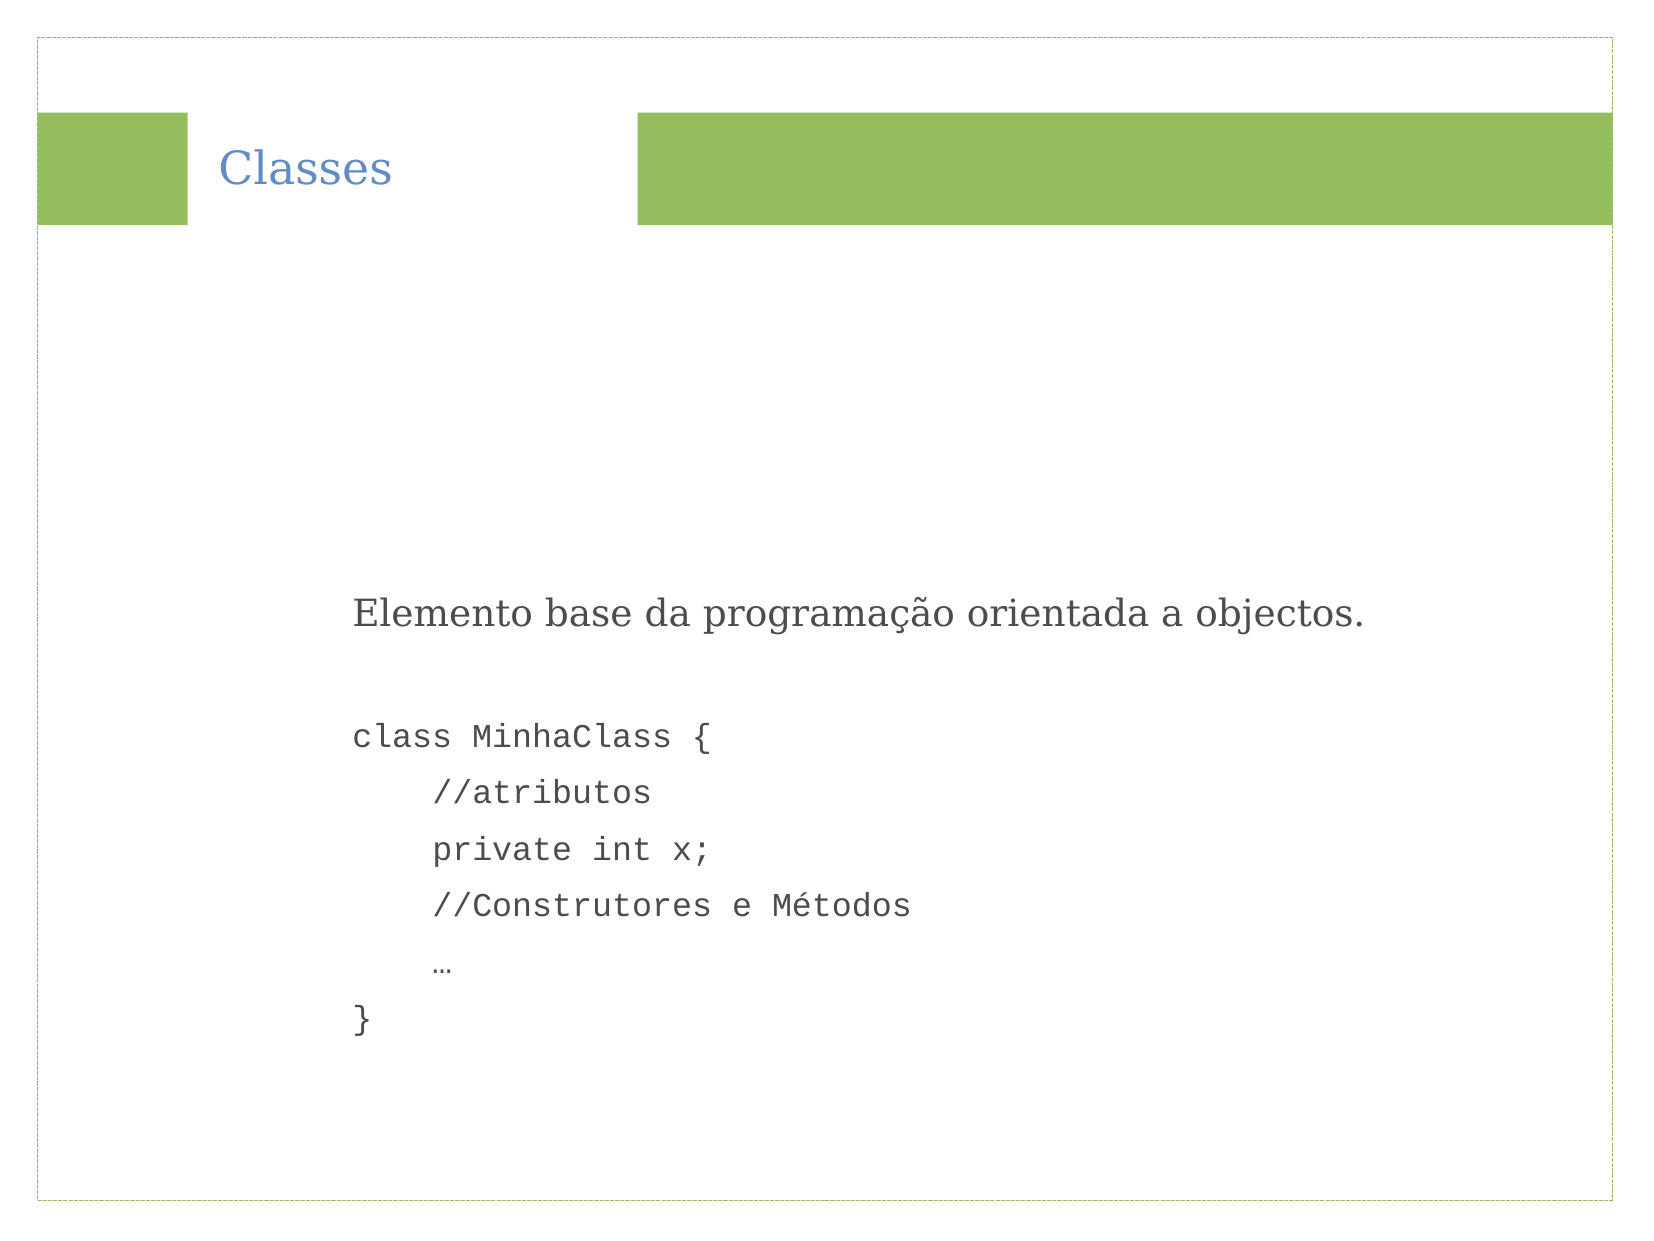

Classes
Elemento base da programação orientada a objectos.
class MinhaClass {
 //atributos
 private int x;
 //Construtores e Métodos
 …
}